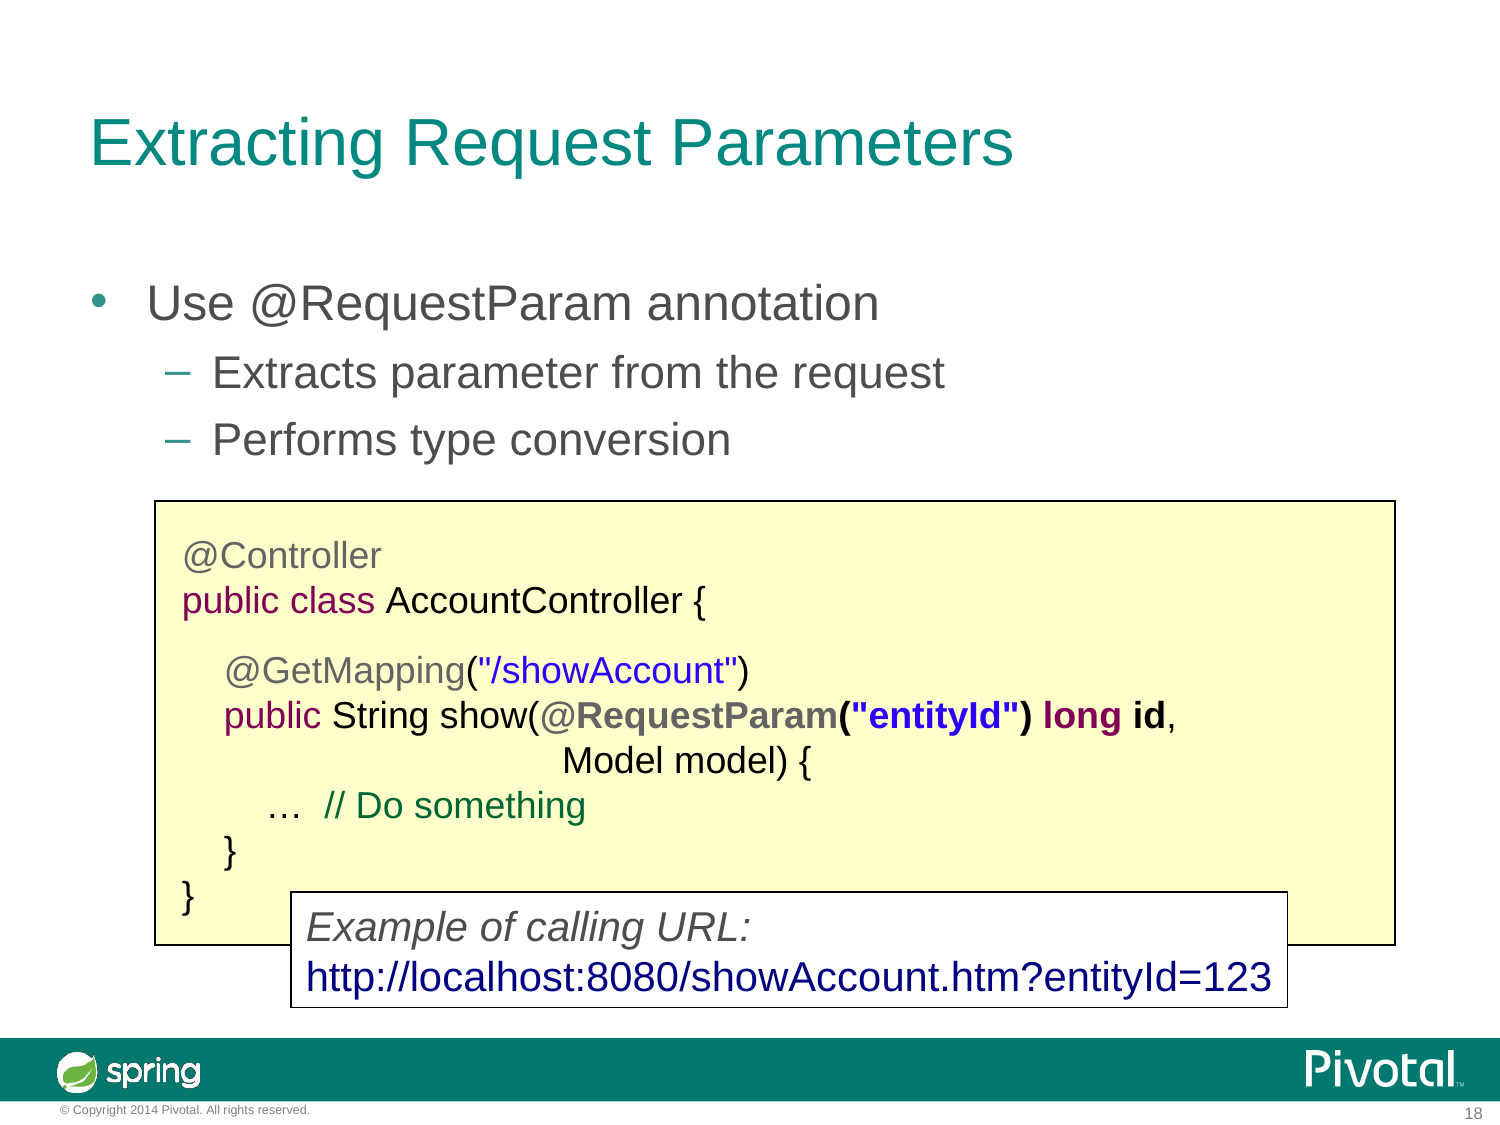

# Extracting Request Parameters
Use @RequestParam annotation
Extracts parameter from the request
Performs type conversion
@Controller
public class AccountController {
 @GetMapping("/showAccount")
 public String show(@RequestParam("entityId") long id,
		 Model model) {
 … // Do something
 }
}
Example of calling URL:
http://localhost:8080/showAccount.htm?entityId=123